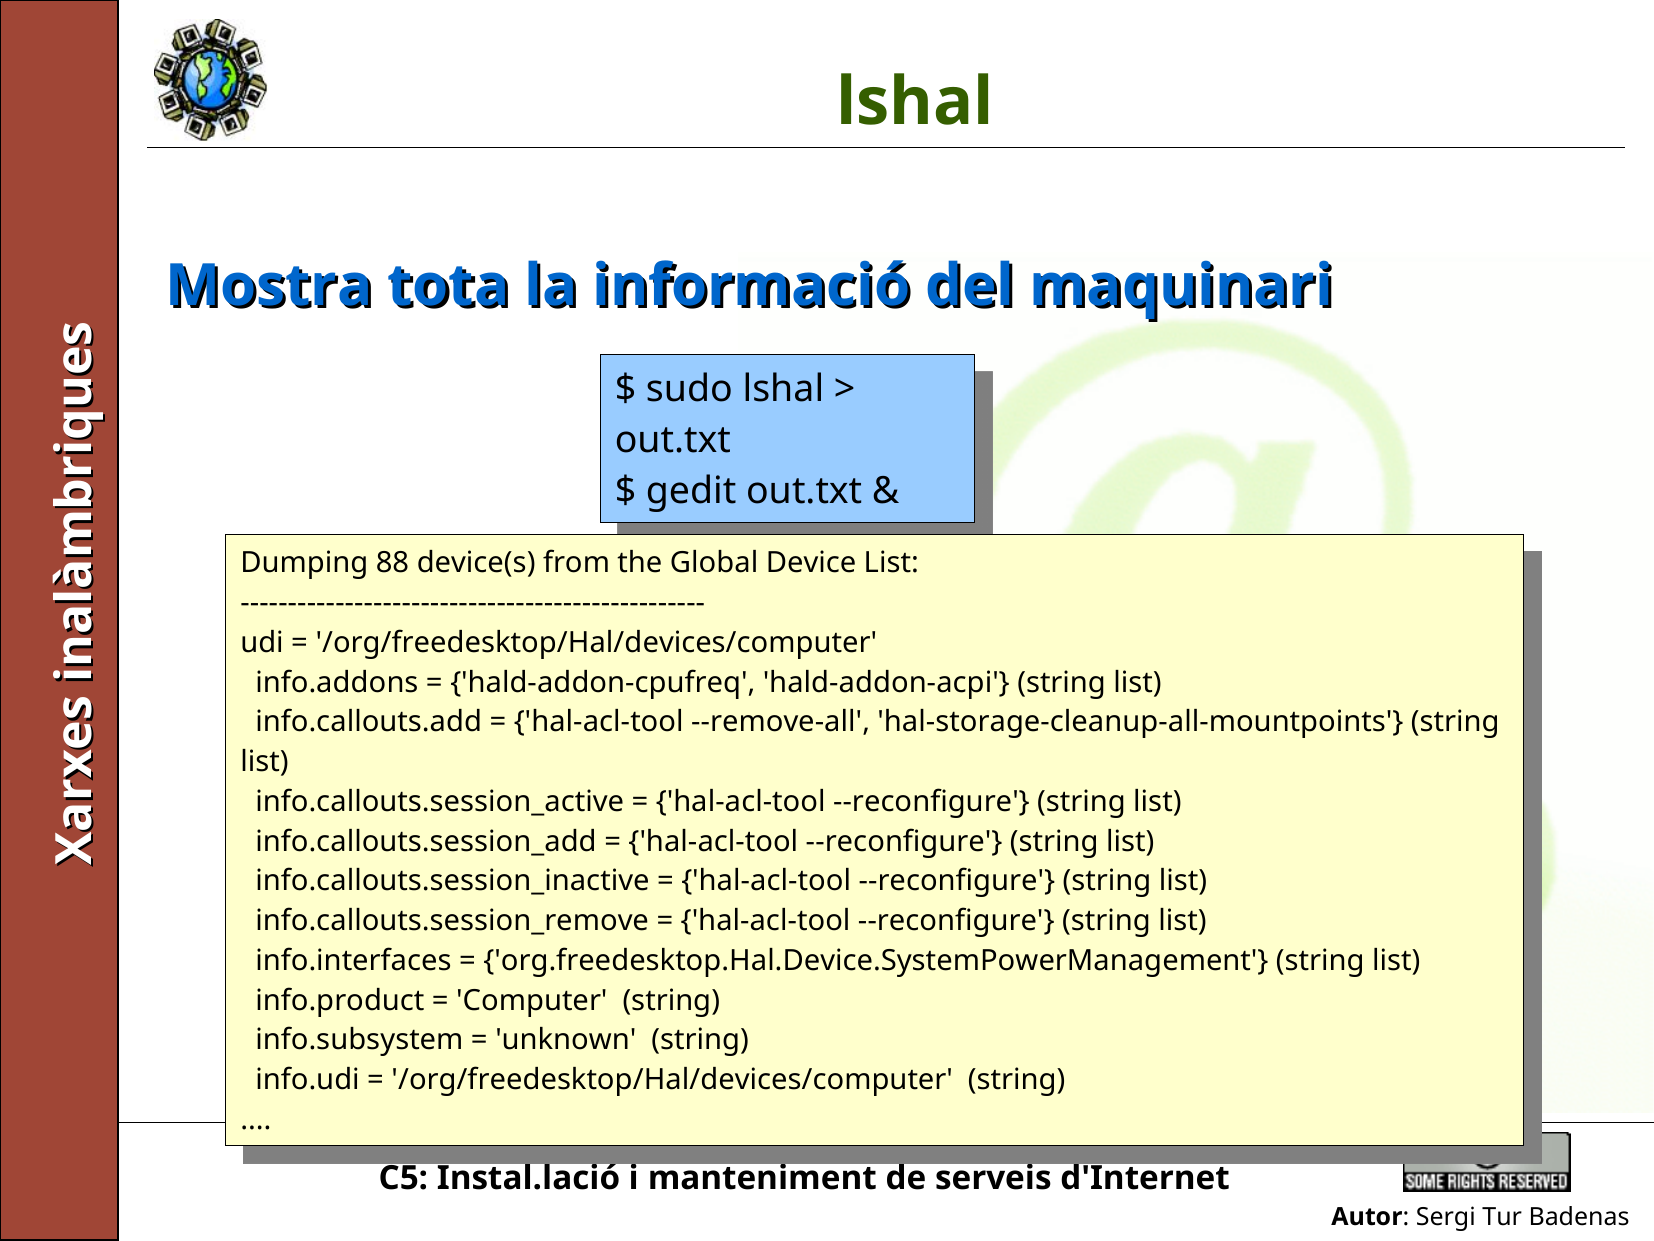

# lshal
Mostra tota la informació del maquinari
$ sudo lshal > out.txt
$ gedit out.txt &
Dumping 88 device(s) from the Global Device List:
-------------------------------------------------
udi = '/org/freedesktop/Hal/devices/computer'
 info.addons = {'hald-addon-cpufreq', 'hald-addon-acpi'} (string list)
 info.callouts.add = {'hal-acl-tool --remove-all', 'hal-storage-cleanup-all-mountpoints'} (string list)
 info.callouts.session_active = {'hal-acl-tool --reconfigure'} (string list)
 info.callouts.session_add = {'hal-acl-tool --reconfigure'} (string list)
 info.callouts.session_inactive = {'hal-acl-tool --reconfigure'} (string list)
 info.callouts.session_remove = {'hal-acl-tool --reconfigure'} (string list)
 info.interfaces = {'org.freedesktop.Hal.Device.SystemPowerManagement'} (string list)
 info.product = 'Computer' (string)
 info.subsystem = 'unknown' (string)
 info.udi = '/org/freedesktop/Hal/devices/computer' (string)
....